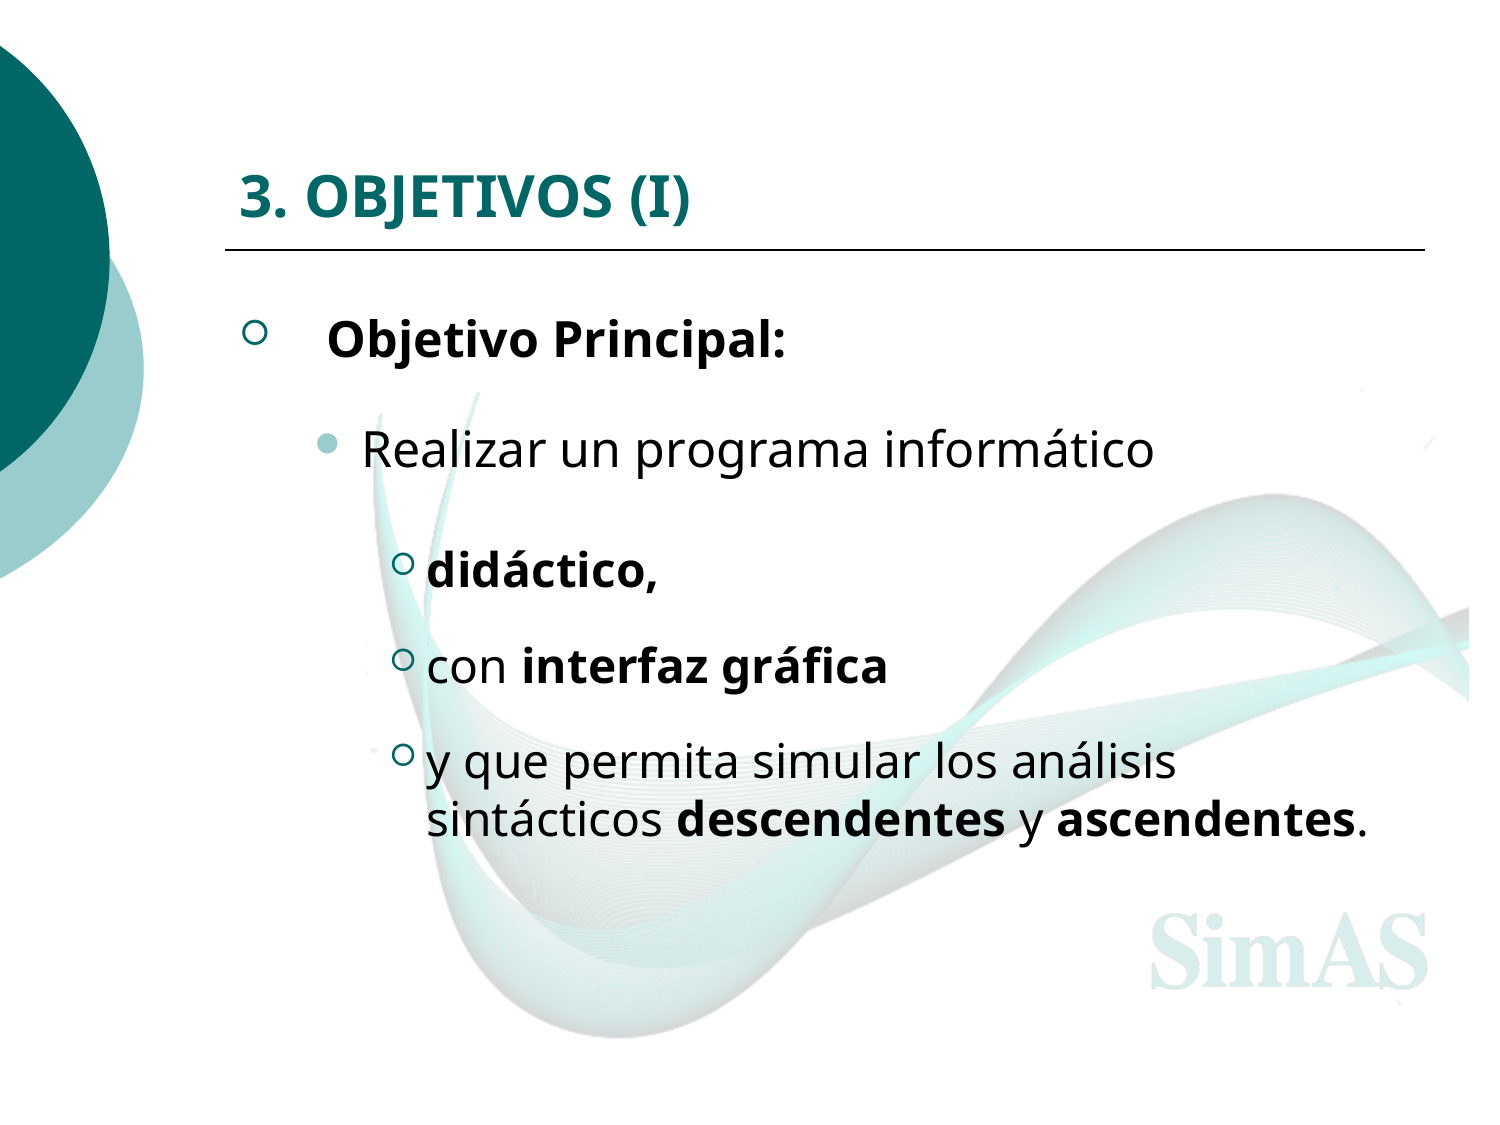

# 3. OBJETIVOS (I)
Objetivo Principal:
Realizar un programa informático
didáctico,
con interfaz gráfica
y que permita simular los análisis sintácticos descendentes y ascendentes.